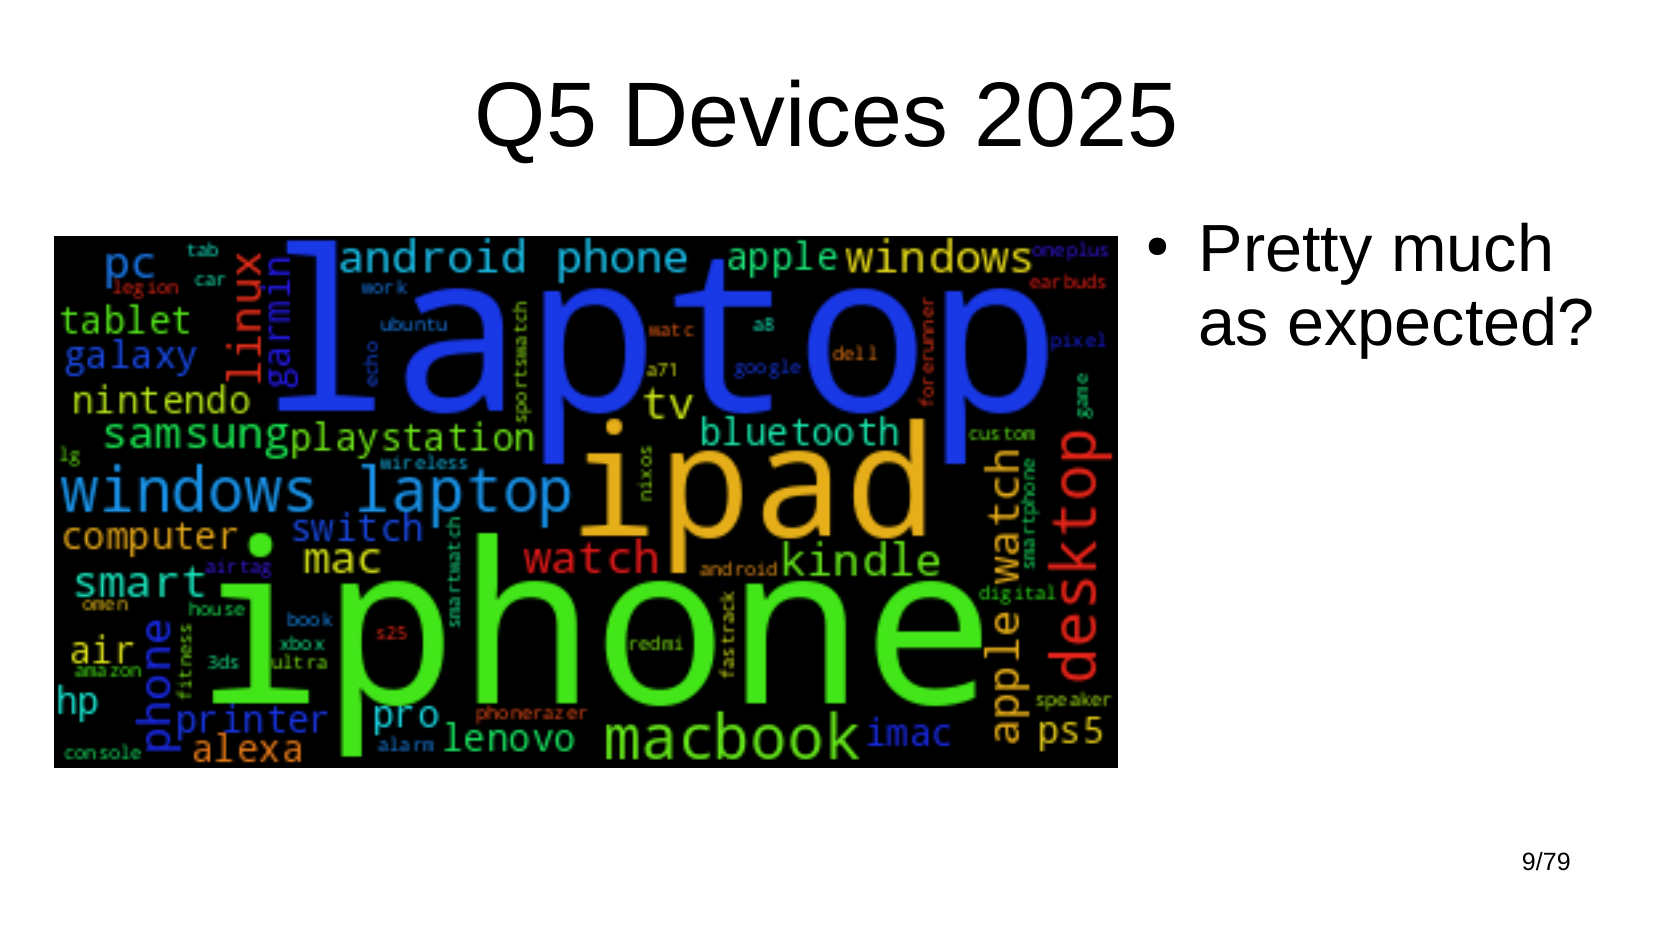

# Q5 Devices 2025
Pretty much as expected?
9